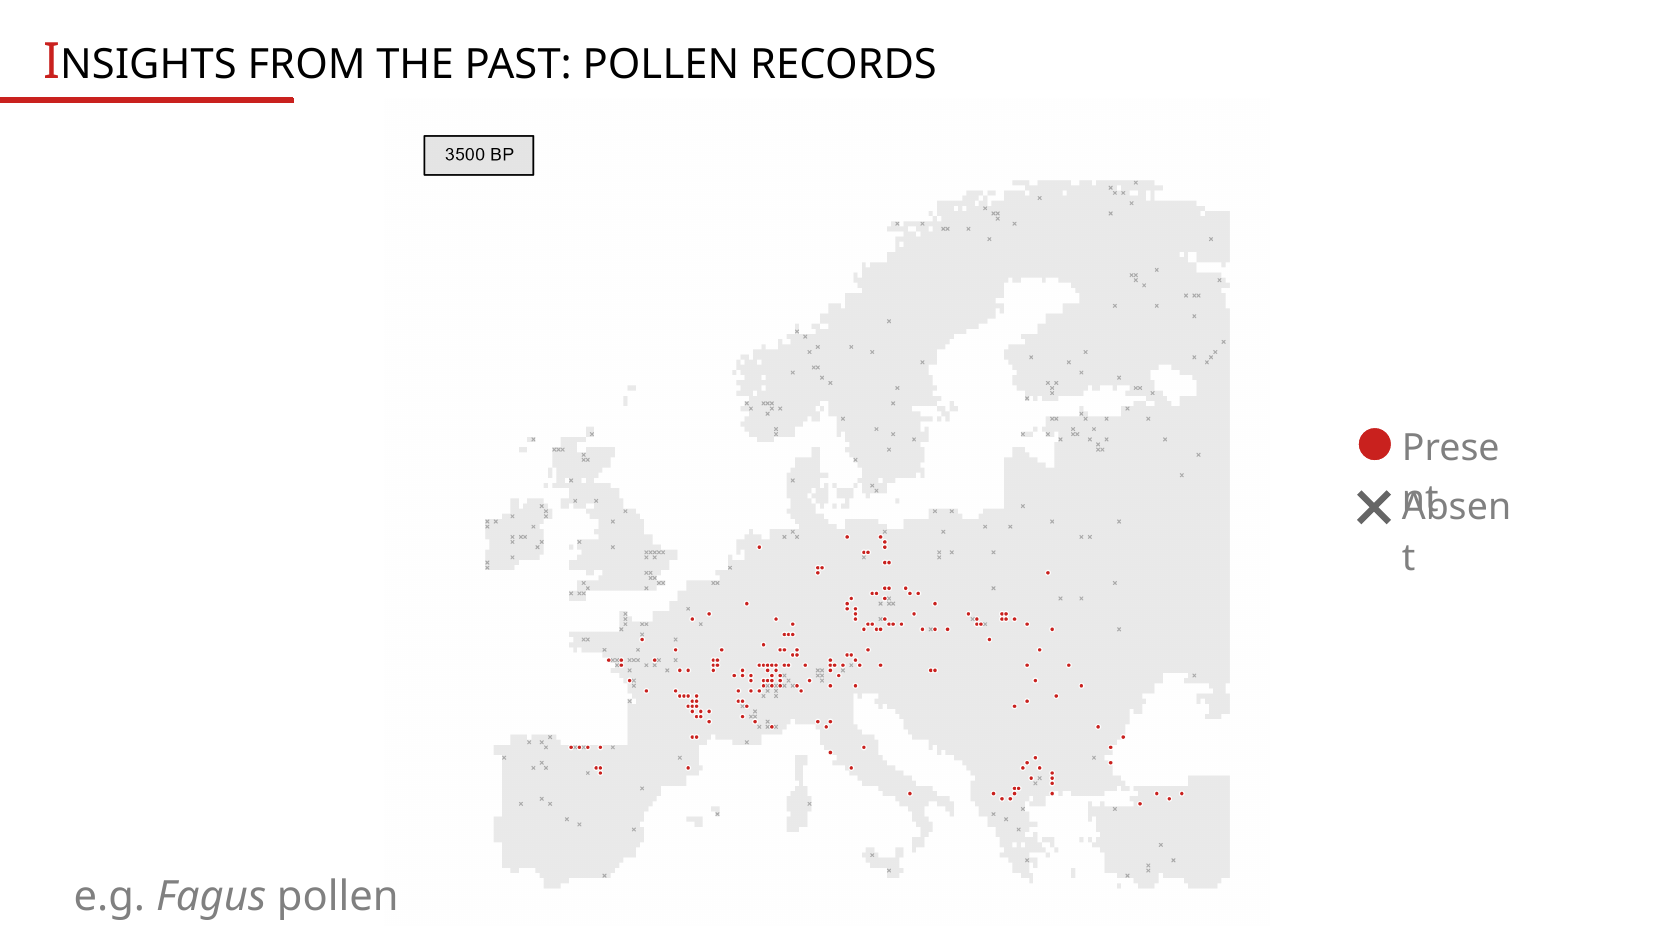

INSIGHTS FROM THE PAST: POLLEN RECORDS
Present
Absent
e.g. Fagus pollen records